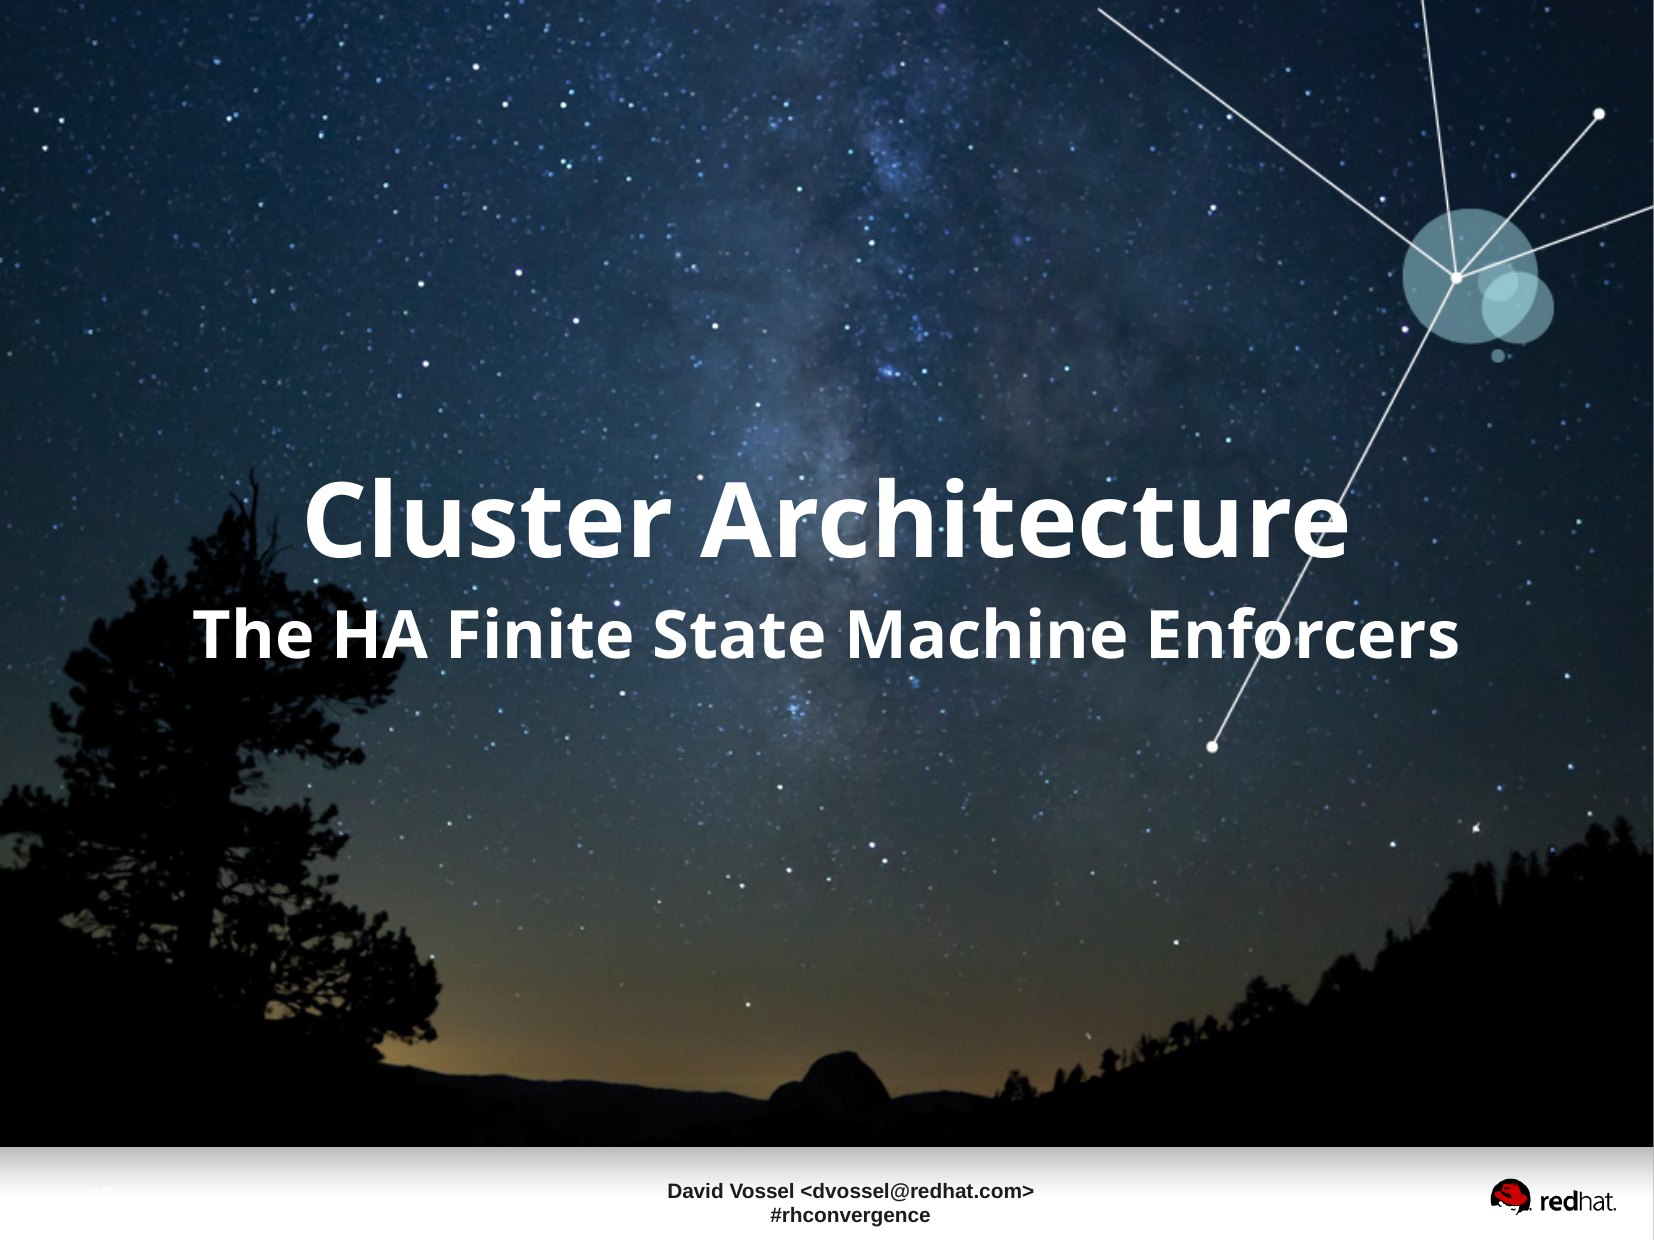

# Cluster Architecture The HA Finite State Machine Enforcers